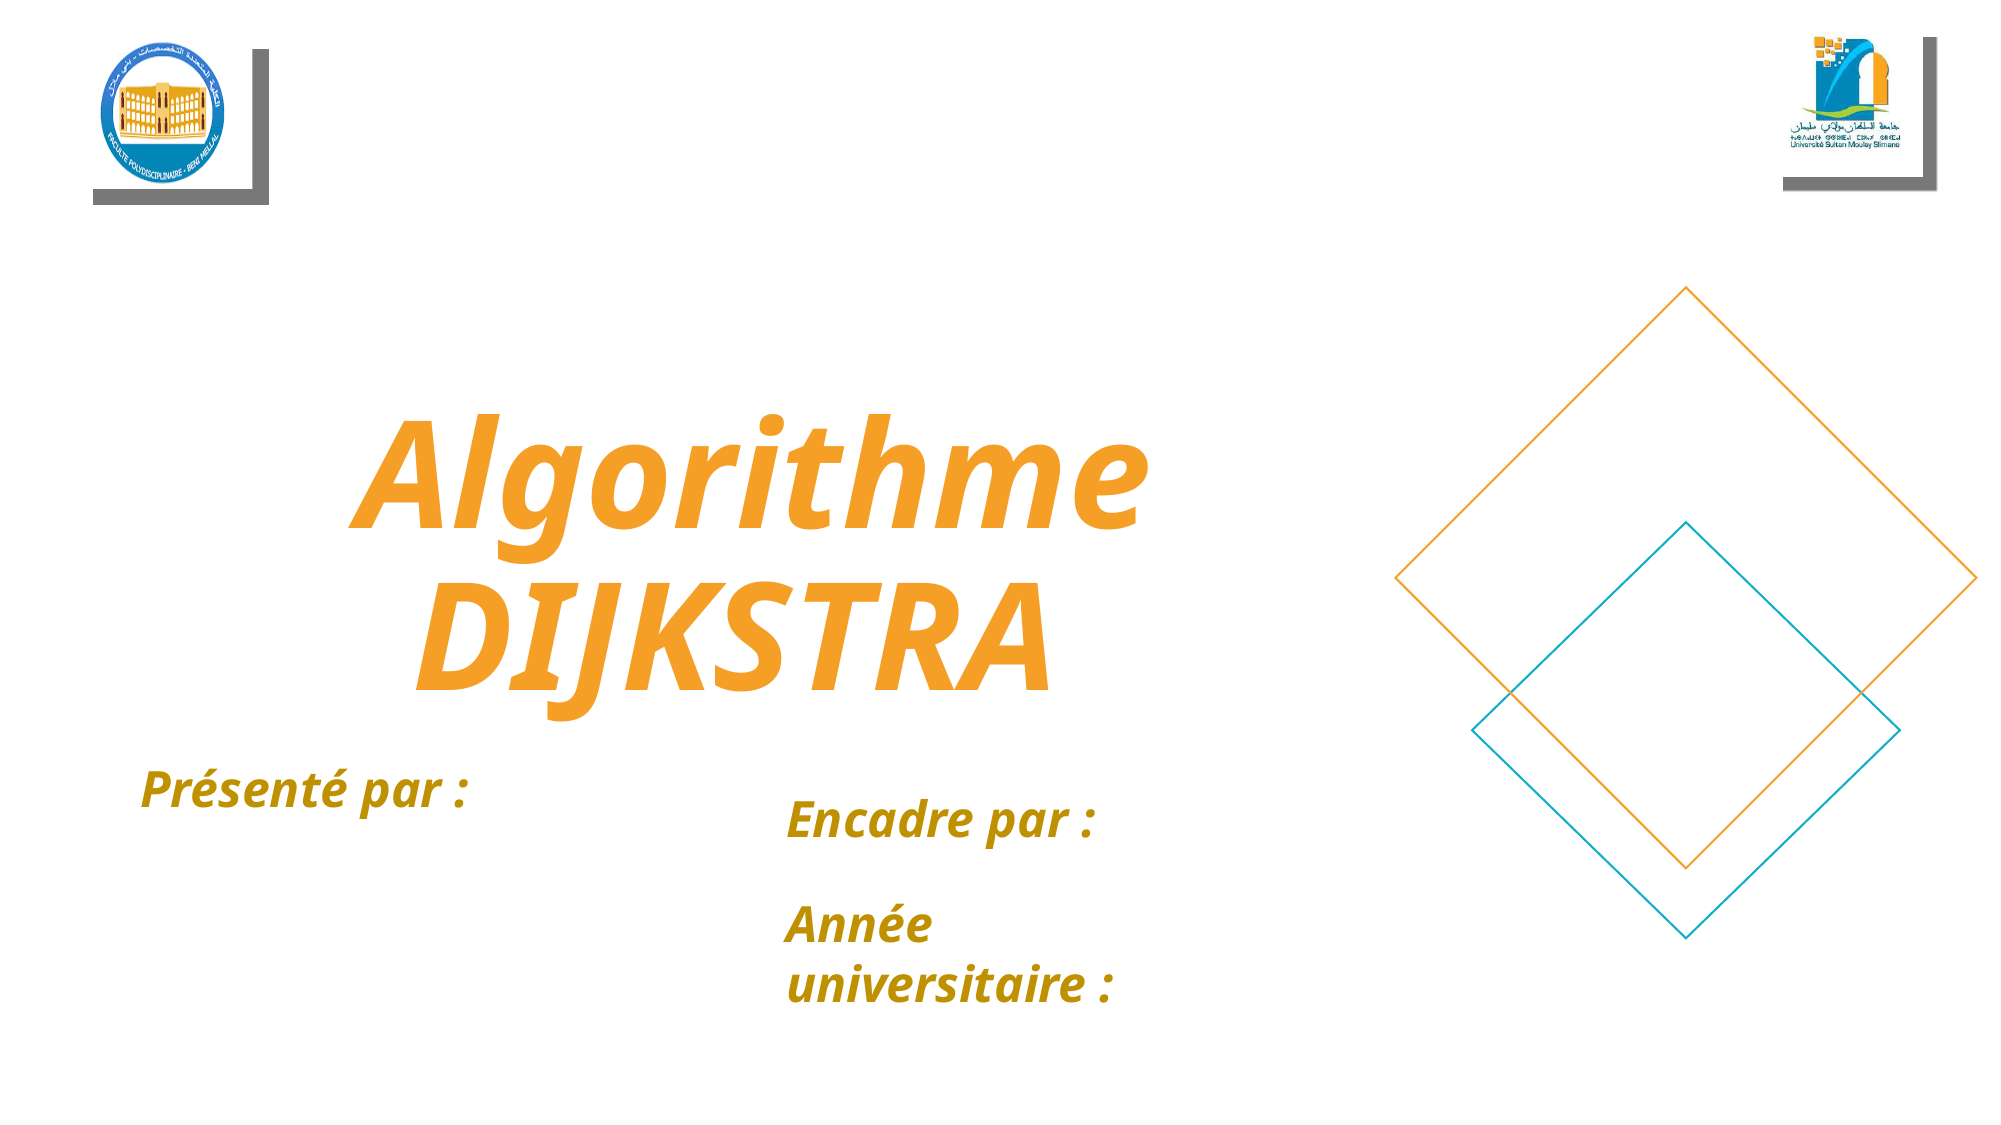

Université Sultan Moulay Slimane
Faculté Polydicsciplinaire de Beni Mellal
Département Mathématiques et Informatique
# Algorithme DIJKSTRA
Présenté par :
Bahafa Sana
Ait El Haj Hakima
Faouzi Mohamed
Ighrane Zouhair
Errahmani Jamal
Encadre par :
Pr. Sadqi Yassine
Année universitaire :
2022/2023